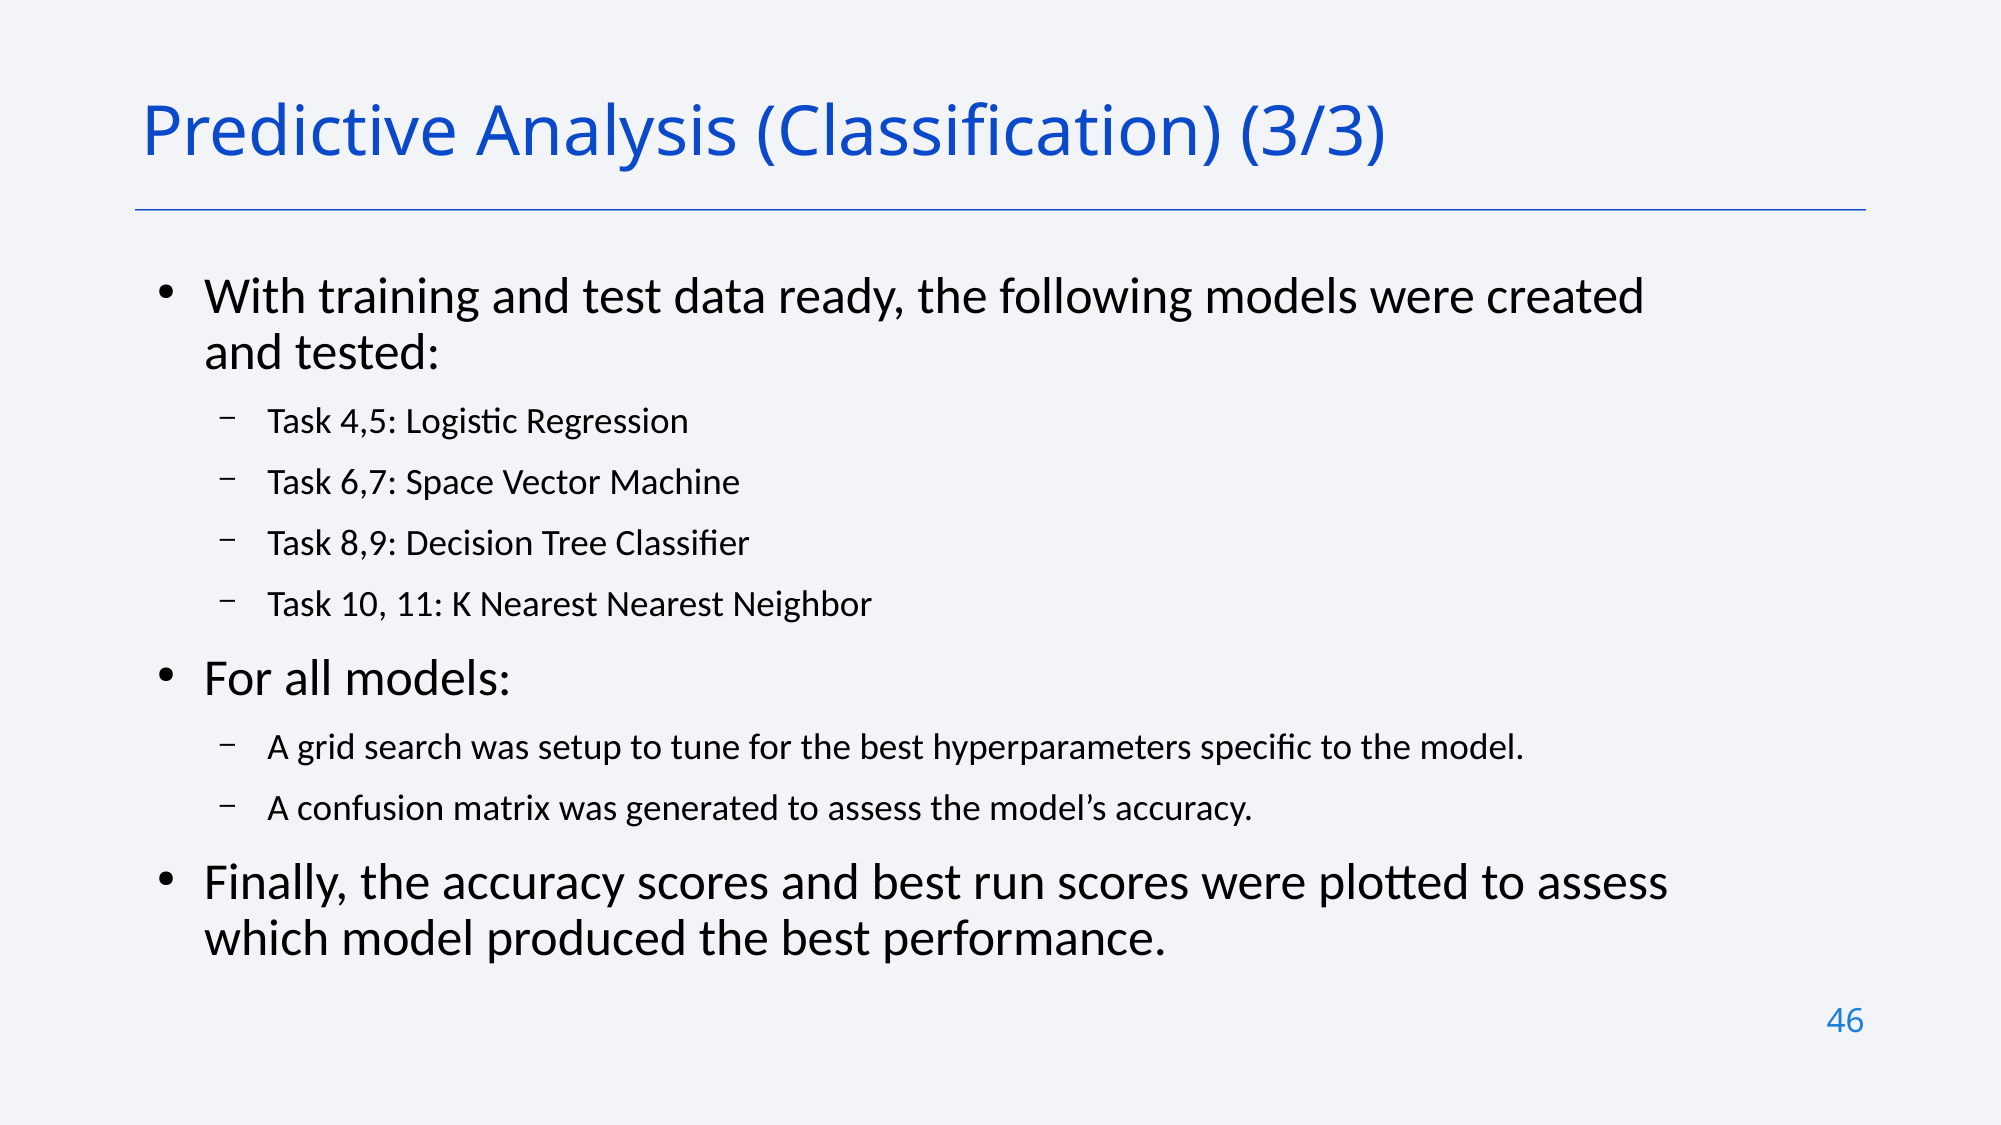

Predictive Analysis (Classification) (3/3)
# With training and test data ready, the following models were created and tested:
Task 4,5: Logistic Regression
Task 6,7: Space Vector Machine
Task 8,9: Decision Tree Classifier
Task 10, 11: K Nearest Nearest Neighbor
For all models:
A grid search was setup to tune for the best hyperparameters specific to the model.
A confusion matrix was generated to assess the model’s accuracy.
Finally, the accuracy scores and best run scores were plotted to assess which model produced the best performance.
46